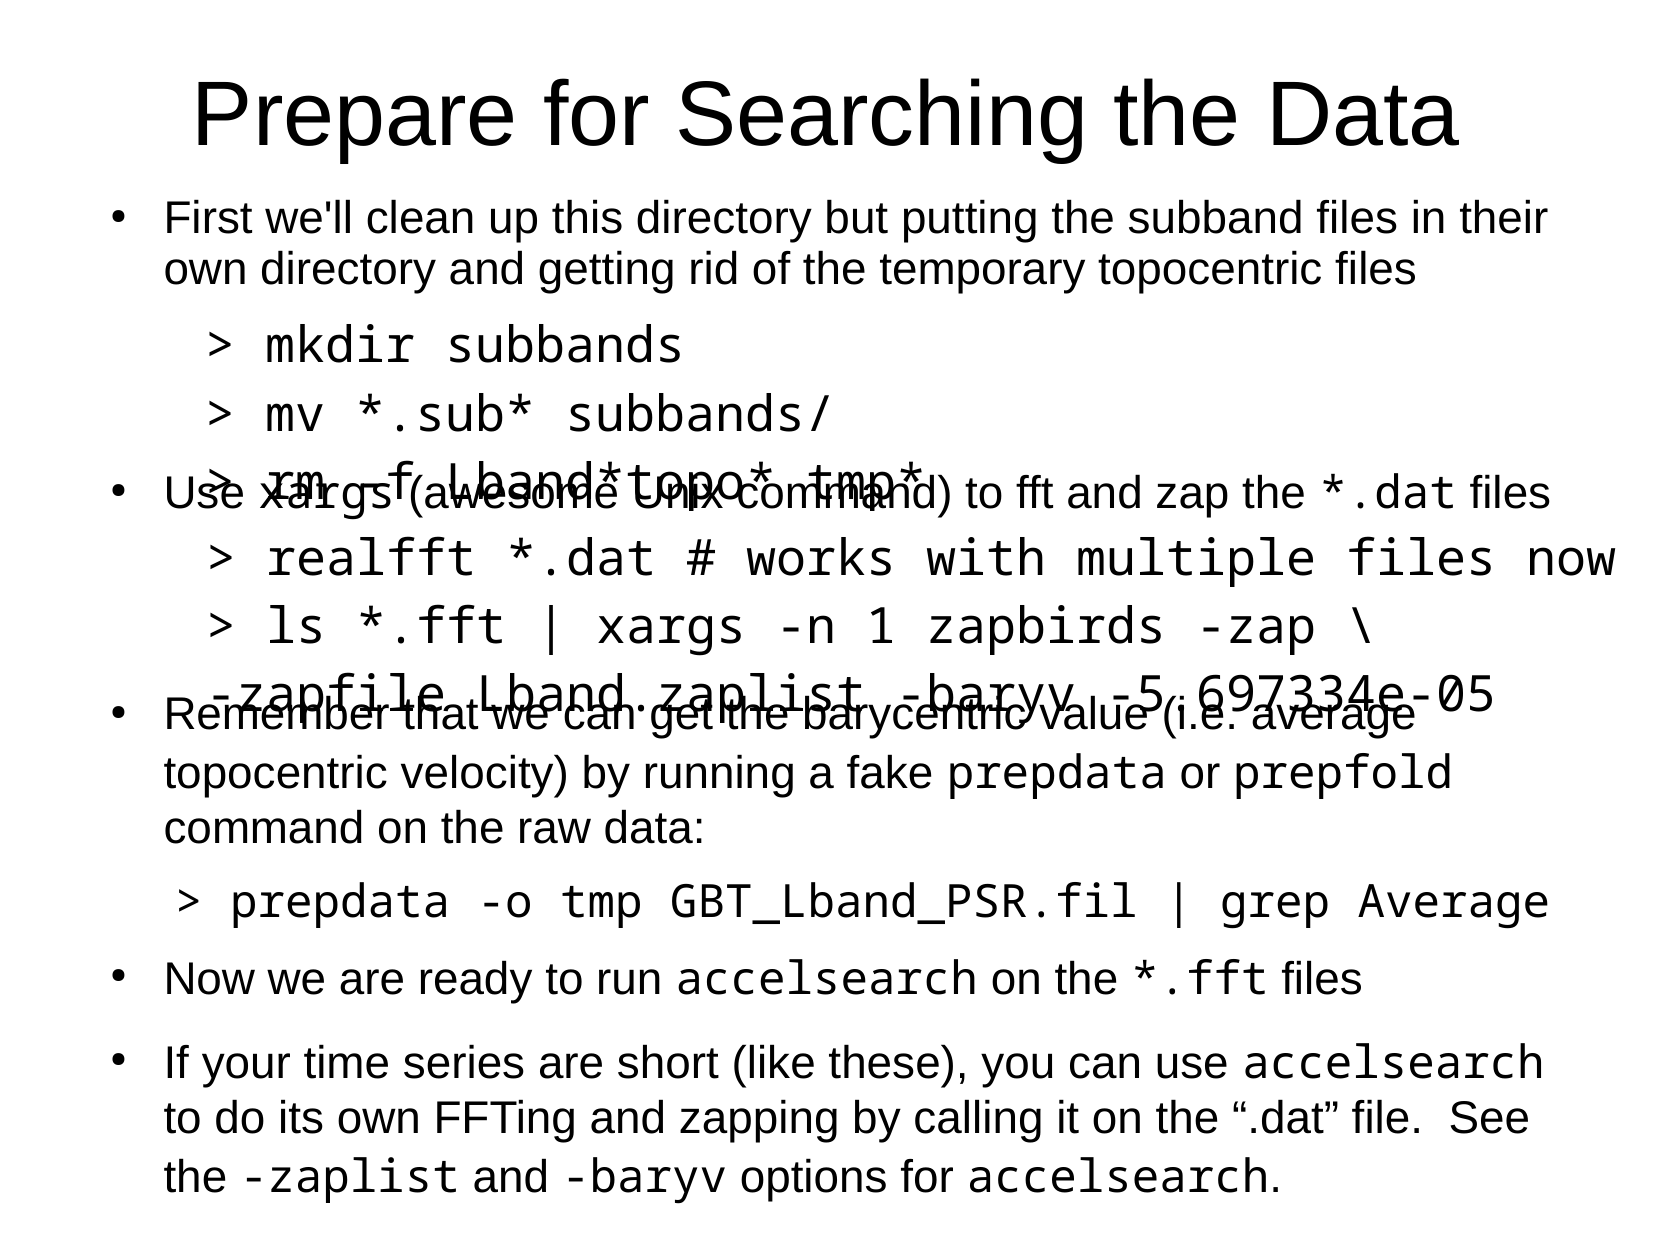

# Prepare for Searching the Data
First we'll clean up this directory but putting the subband files in their own directory and getting rid of the temporary topocentric files
Use xargs (awesome Unix command) to fft and zap the *.dat files
Remember that we can get the barycentric value (i.e. average topocentric velocity) by running a fake prepdata or prepfold command on the raw data:
 > prepdata -o tmp GBT_Lband_PSR.fil | grep Average
Now we are ready to run accelsearch on the *.fft files
If your time series are short (like these), you can use accelsearch to do its own FFTing and zapping by calling it on the “.dat” file. See the -zaplist and -baryv options for accelsearch.
> mkdir subbands
> mv *.sub* subbands/
> rm -f Lband*topo* tmp*
> realfft *.dat # works with multiple files now
> ls *.fft | xargs -n 1 zapbirds -zap \
-zapfile Lband.zaplist -baryv -5.697334e-05